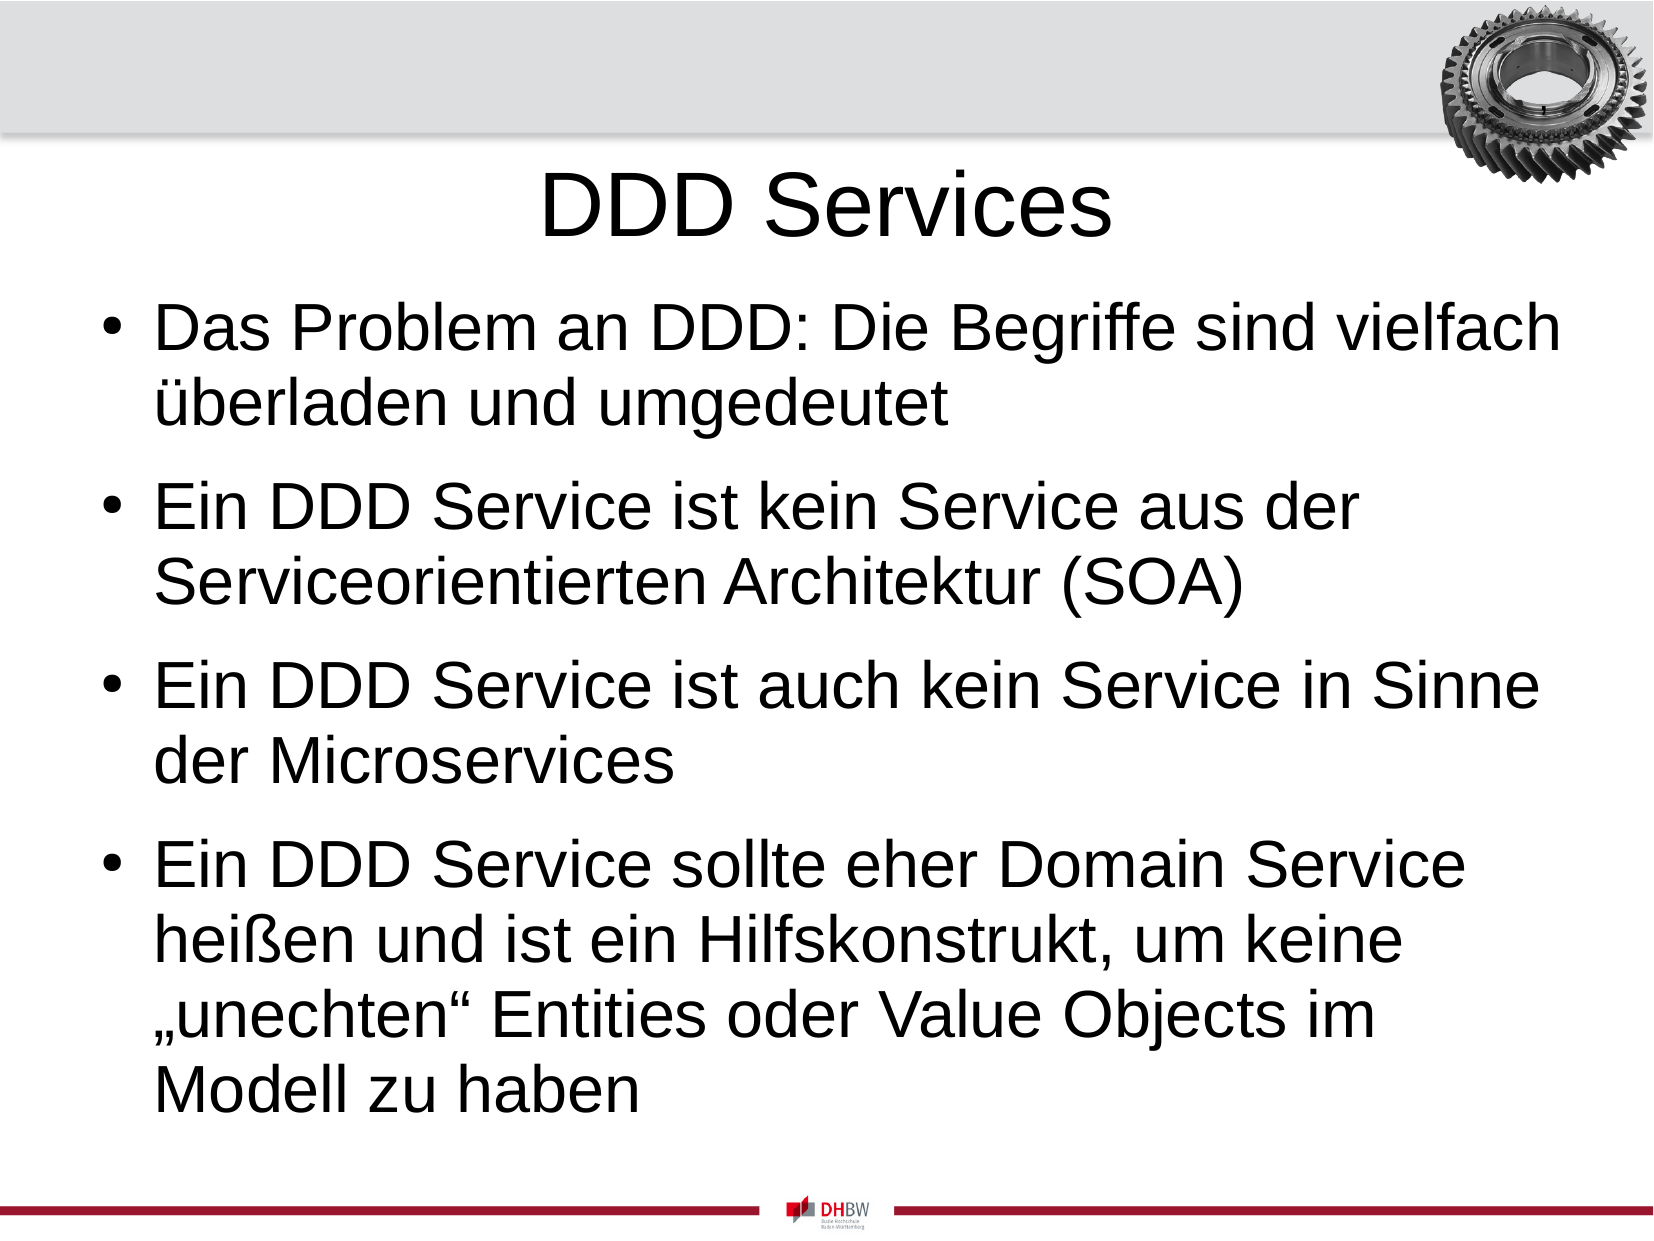

,
# DDD Services
Das Problem an DDD: Die Begriffe sind vielfach überladen und umgedeutet
Ein DDD Service ist kein Service aus der Serviceorientierten Architektur (SOA)
Ein DDD Service ist auch kein Service in Sinne der Microservices
Ein DDD Service sollte eher Domain Service heißen und ist ein Hilfskonstrukt, um keine „unechten“ Entities oder Value Objects im Modell zu haben